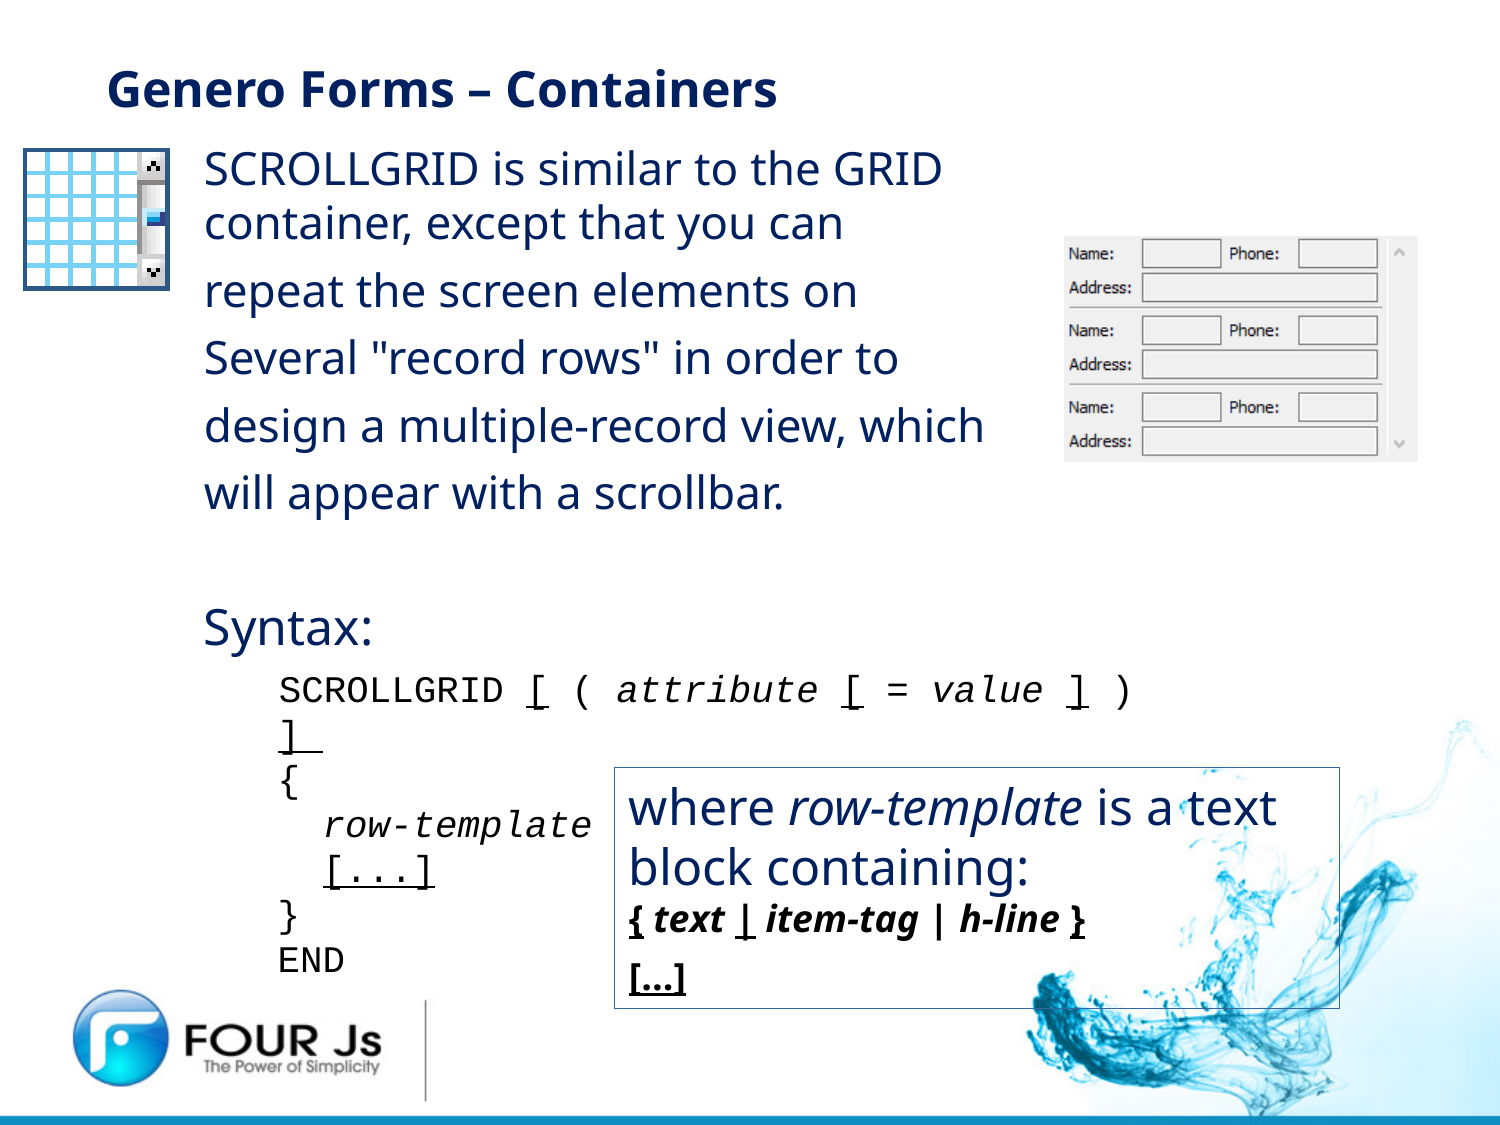

# Genero Forms – Containers
SCROLLGRID is similar to the GRID container, except that you can
repeat the screen elements on
Several "record rows" in order to
design a multiple-record view, which
will appear with a scrollbar.
Syntax:
SCROLLGRID [ ( attribute [ = value ] ) ]
{
  row-template
  [...]
} 
END
where row-template is a text block containing:
{ text | item-tag | h-line }
[...]